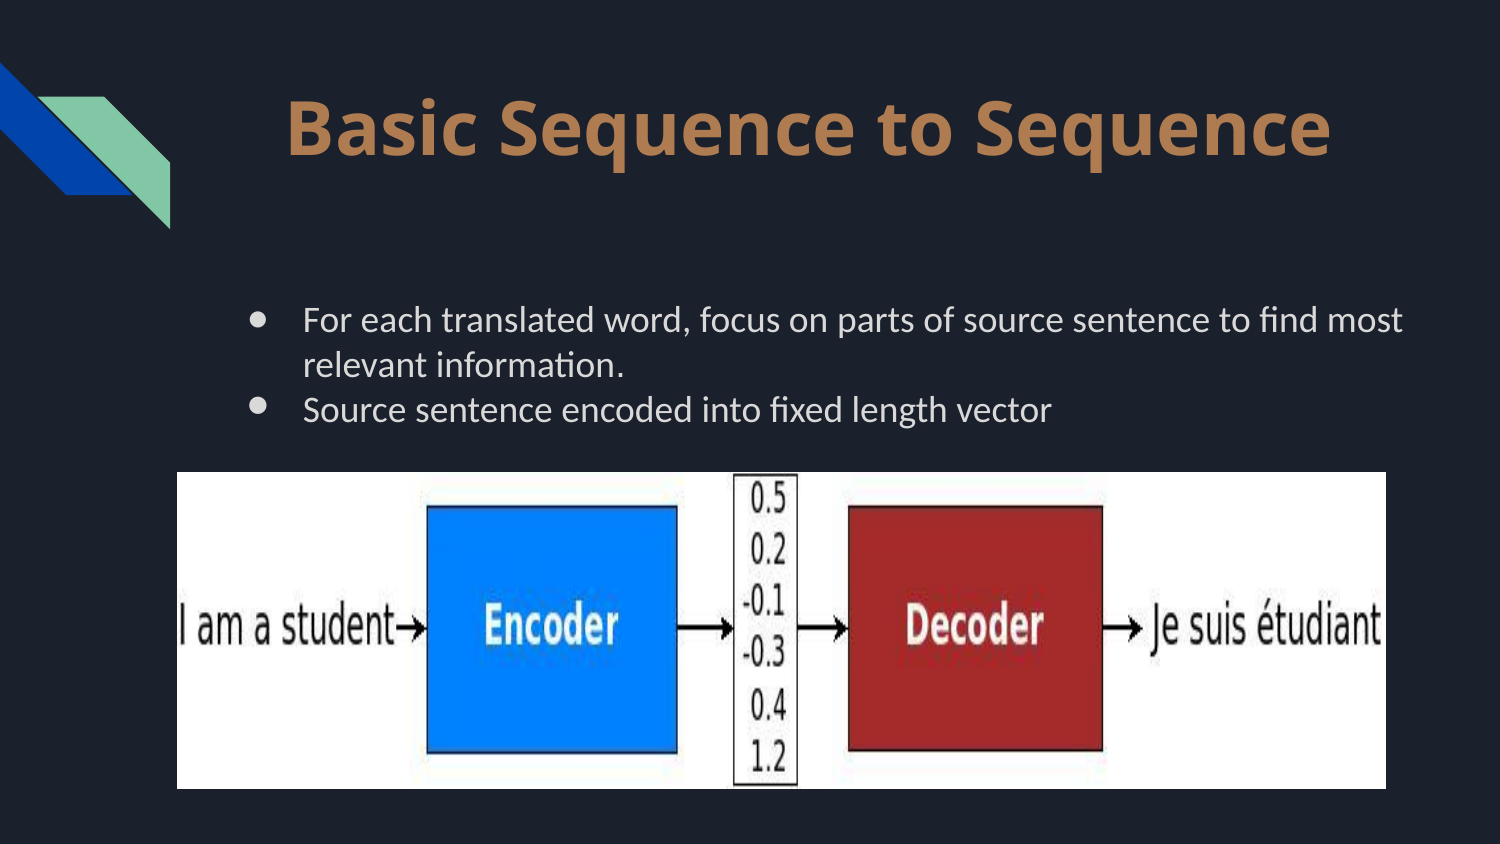

# Basic Sequence to Sequence
For each translated word, focus on parts of source sentence to find most relevant information.
Source sentence encoded into fixed length vector